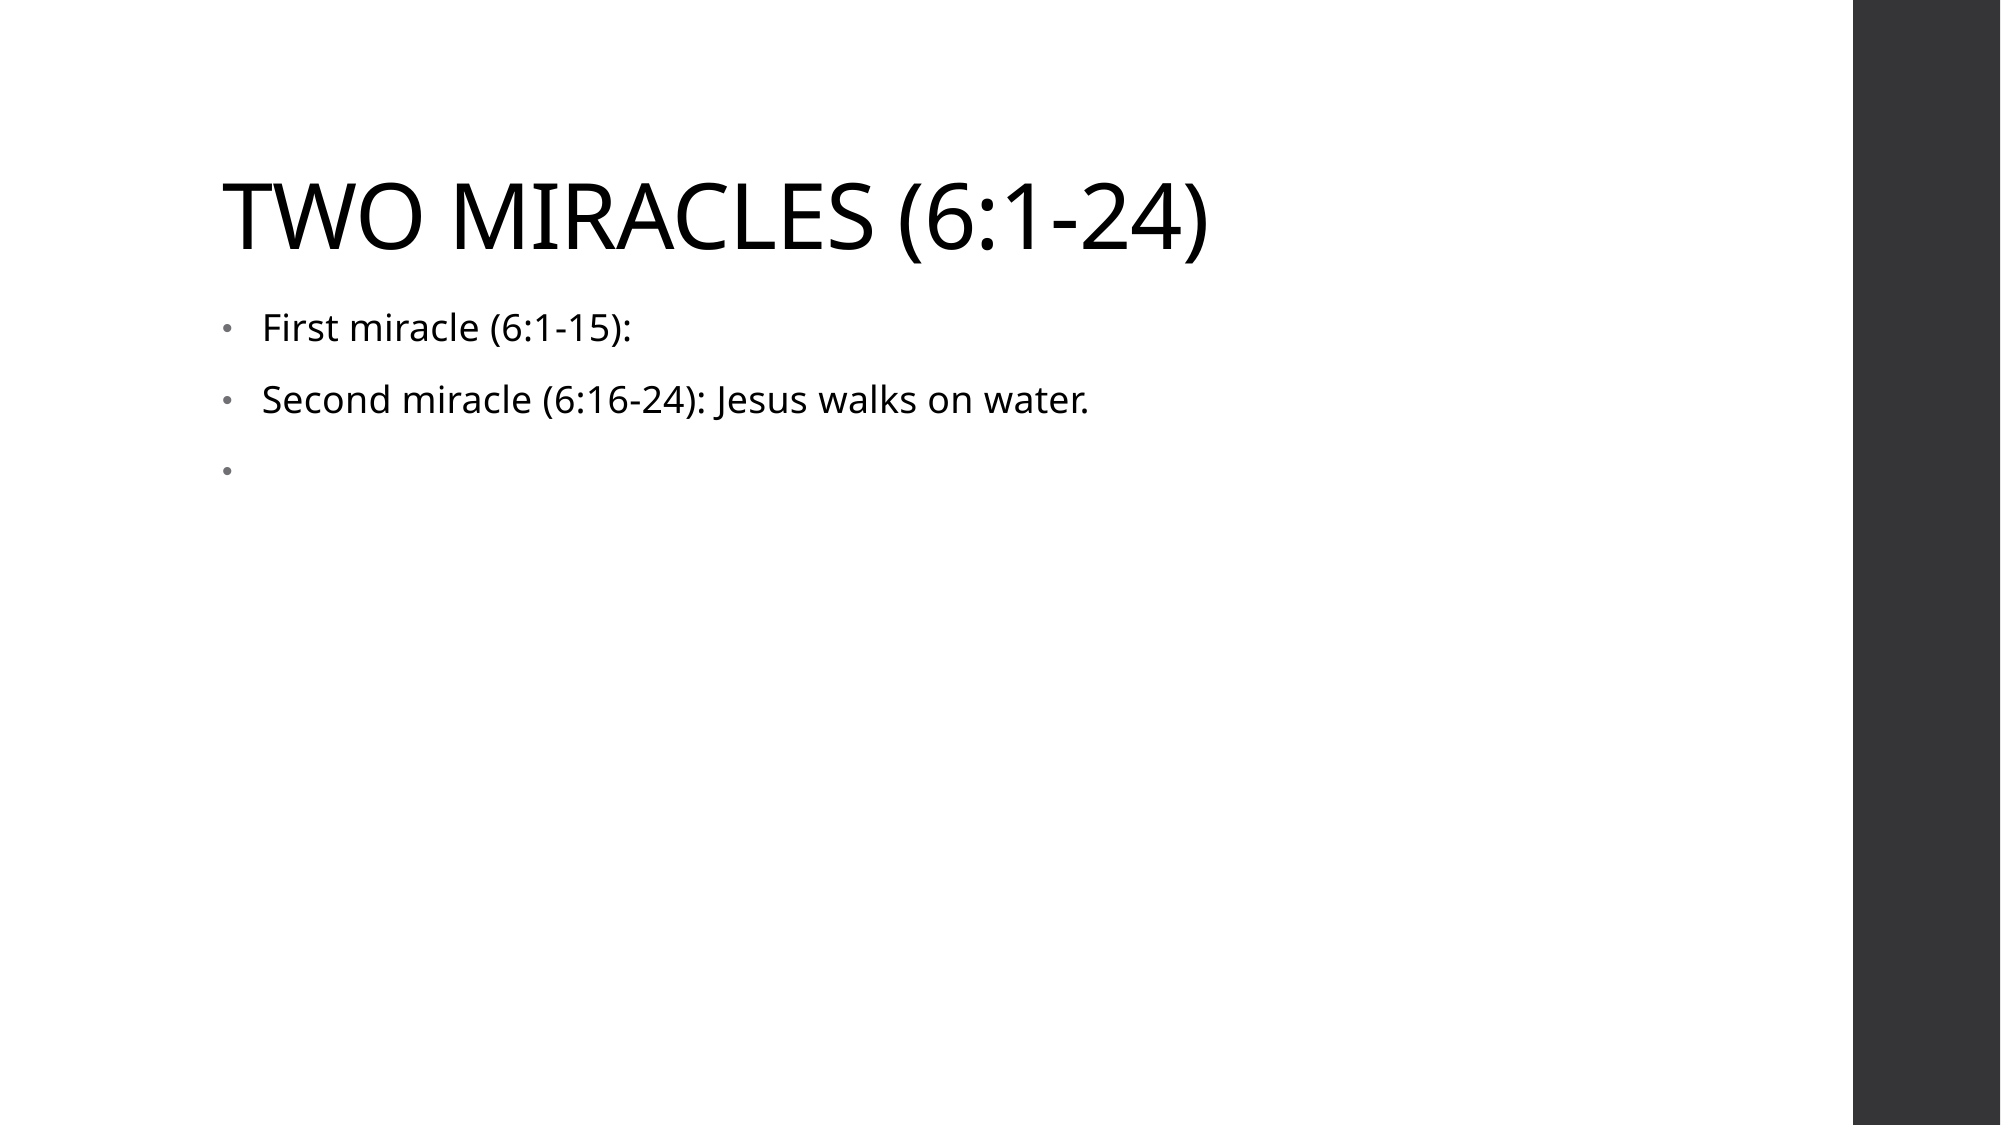

# TWO MIRACLES (6:1-24)
 First miracle (6:1-15):
 Second miracle (6:16-24): Jesus walks on water.